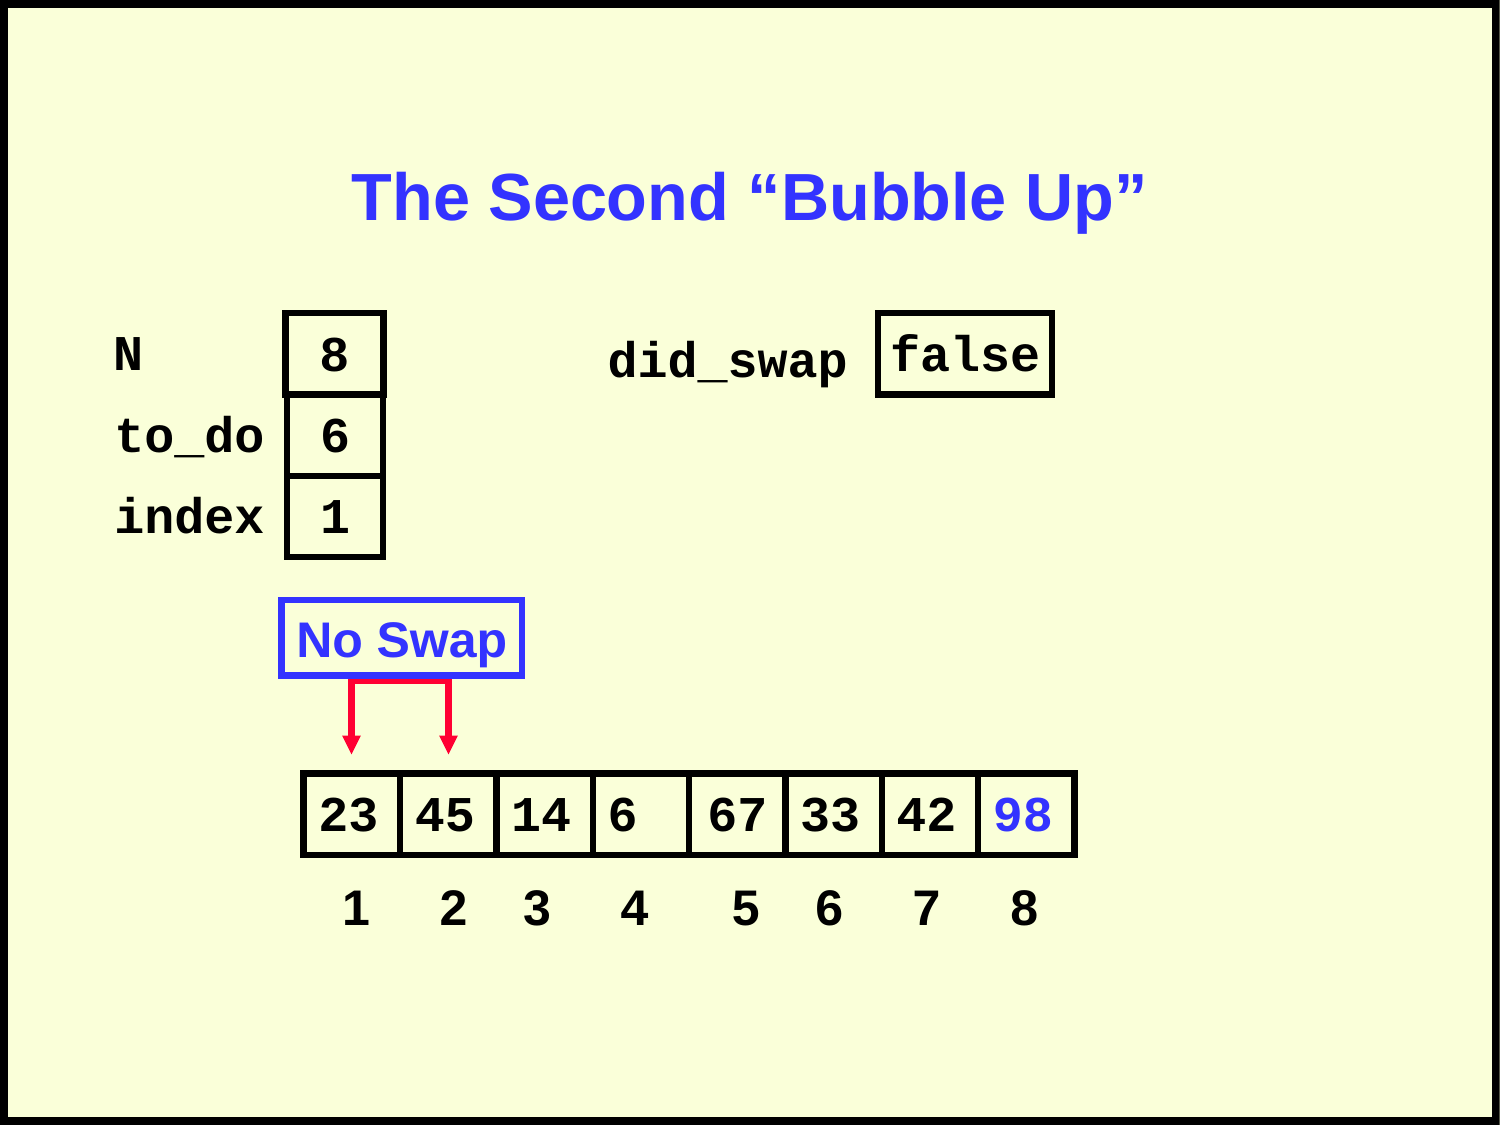

# The Second “Bubble Up”
N
8
false
did_swap
to_do
6
index
1
No Swap
23
45
14
6
67
33
42
98
1 2 3 4 5 6 7 8